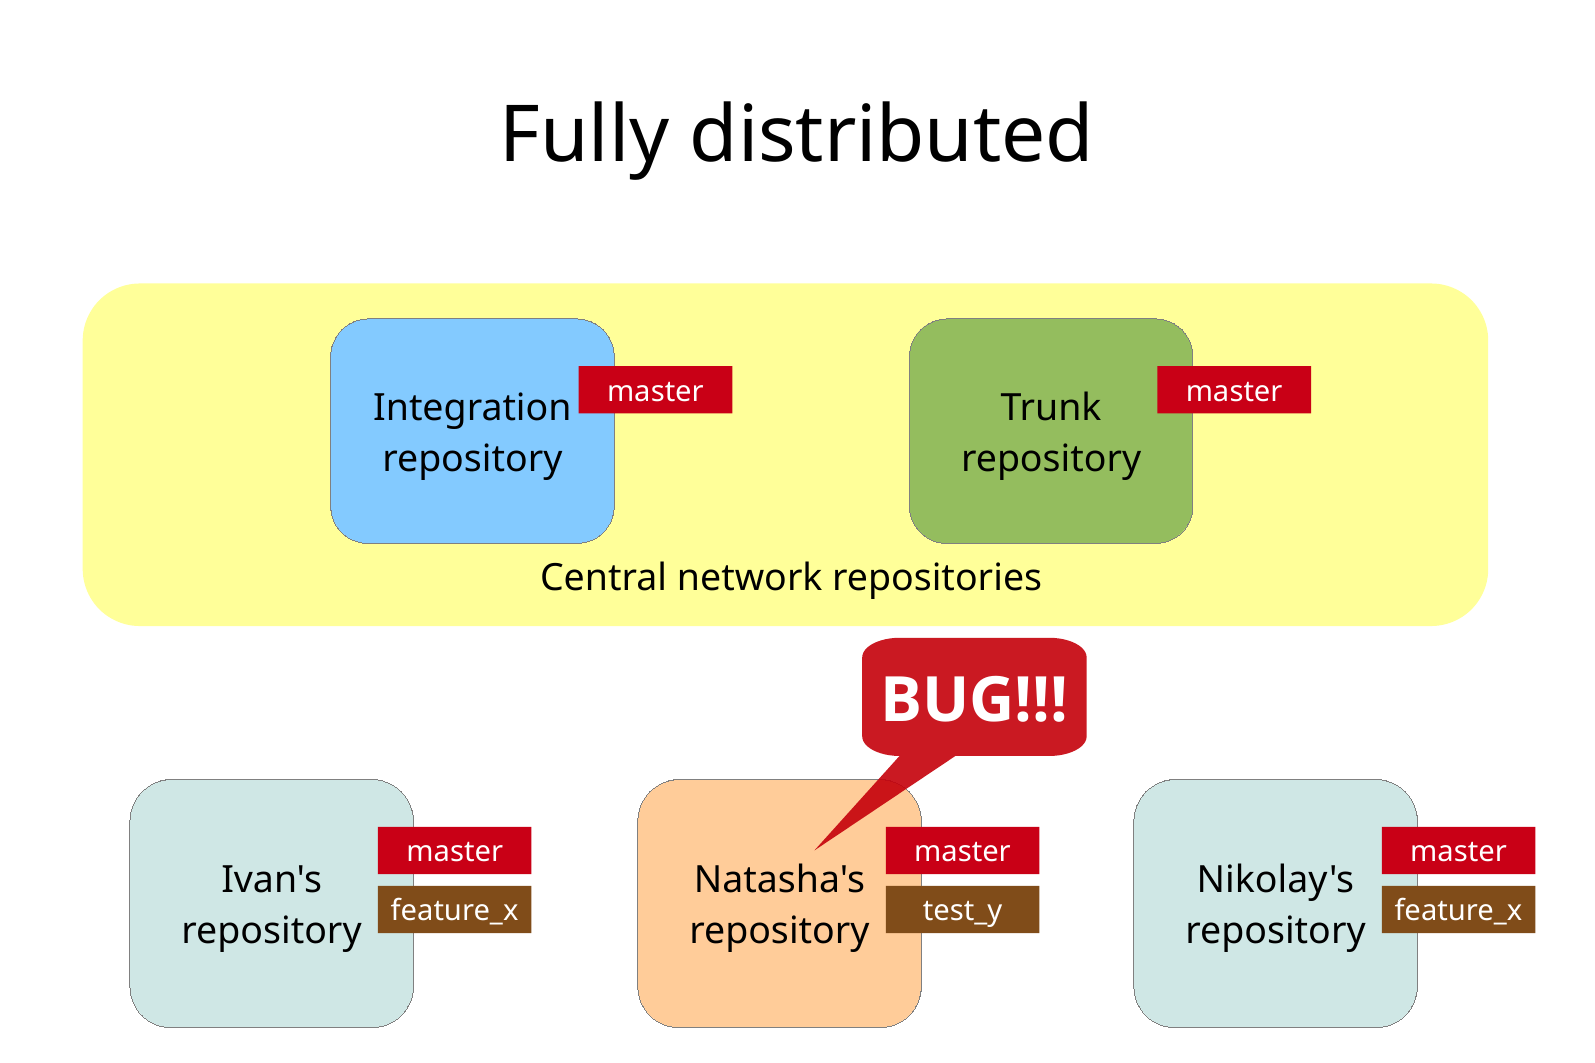

# Fully distributed
Integration
repository
Trunk
repository
master
master
Central network repositories
BUG!!!
Ivan's
repository
Natasha's
repository
Nikolay's
repository
master
master
master
feature_x
test_y
feature_x